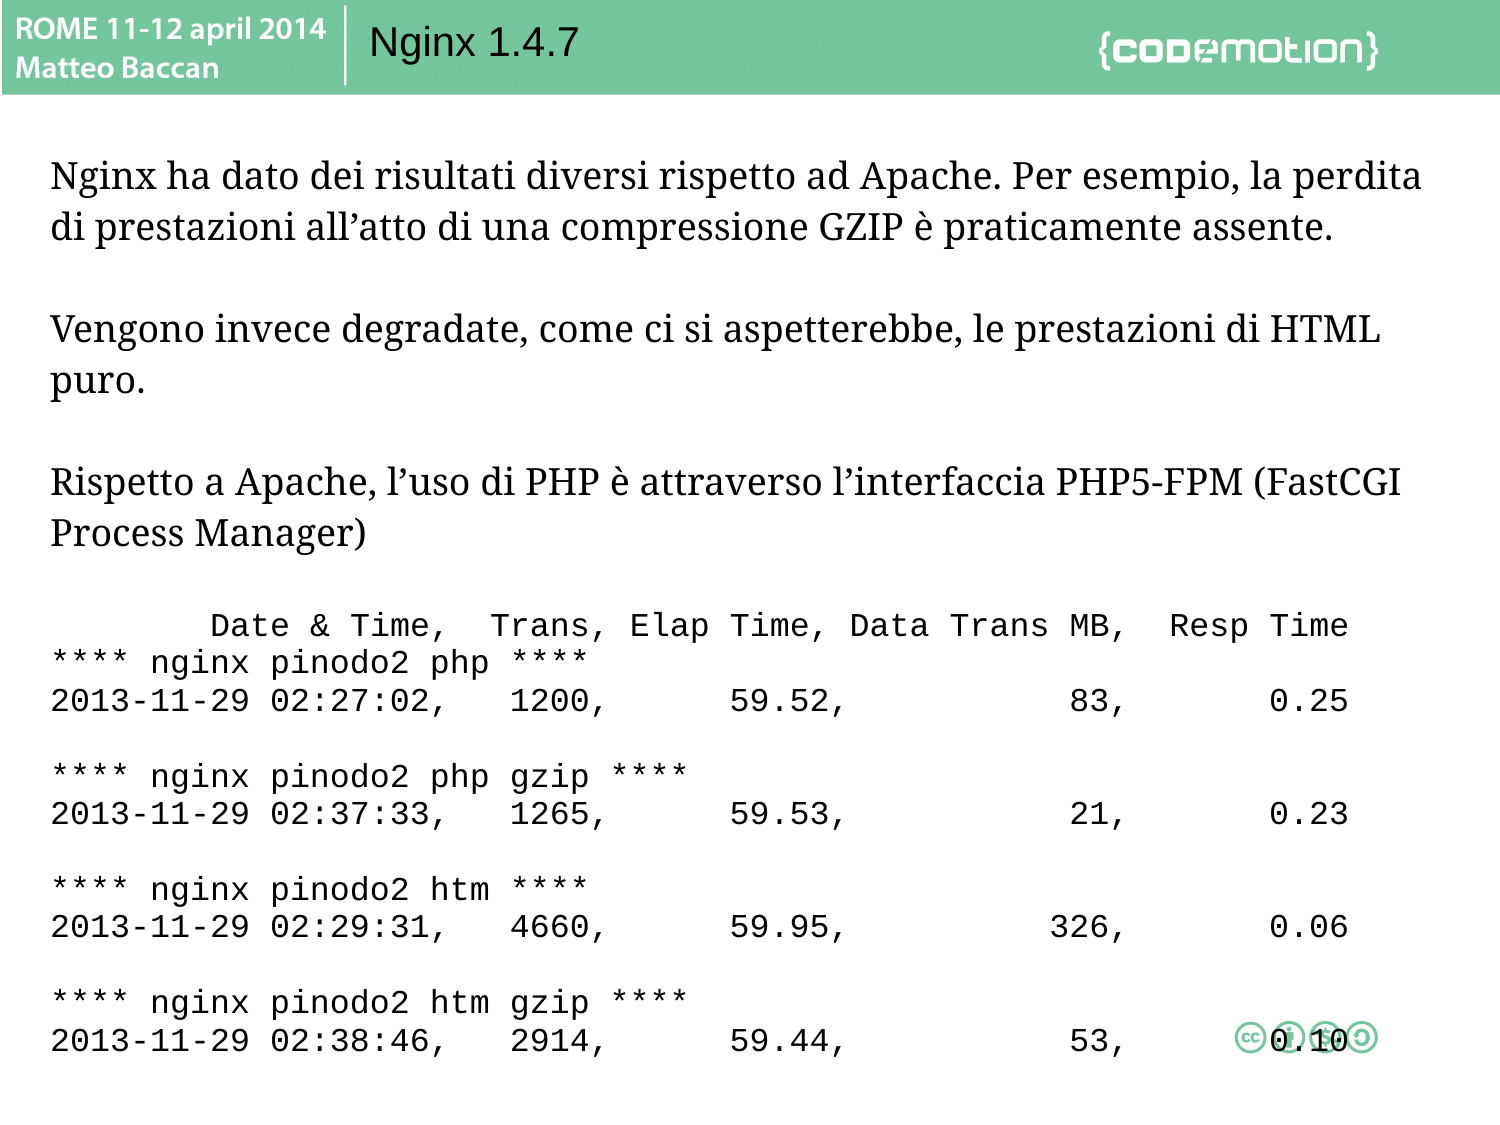

# Nginx 1.4.7
Nginx ha dato dei risultati diversi rispetto ad Apache. Per esempio, la perdita di prestazioni all’atto di una compressione GZIP è praticamente assente.
Vengono invece degradate, come ci si aspetterebbe, le prestazioni di HTML puro.
Rispetto a Apache, l’uso di PHP è attraverso l’interfaccia PHP5-FPM (FastCGI Process Manager)
 Date & Time, Trans, Elap Time, Data Trans MB, Resp Time
**** nginx pinodo2 php ****
2013-11-29 02:27:02, 1200, 59.52, 83, 0.25
**** nginx pinodo2 php gzip ****
2013-11-29 02:37:33, 1265, 59.53, 21, 0.23
**** nginx pinodo2 htm ****
2013-11-29 02:29:31, 4660, 59.95, 326, 0.06
**** nginx pinodo2 htm gzip ****
2013-11-29 02:38:46, 2914, 59.44, 53, 0.10